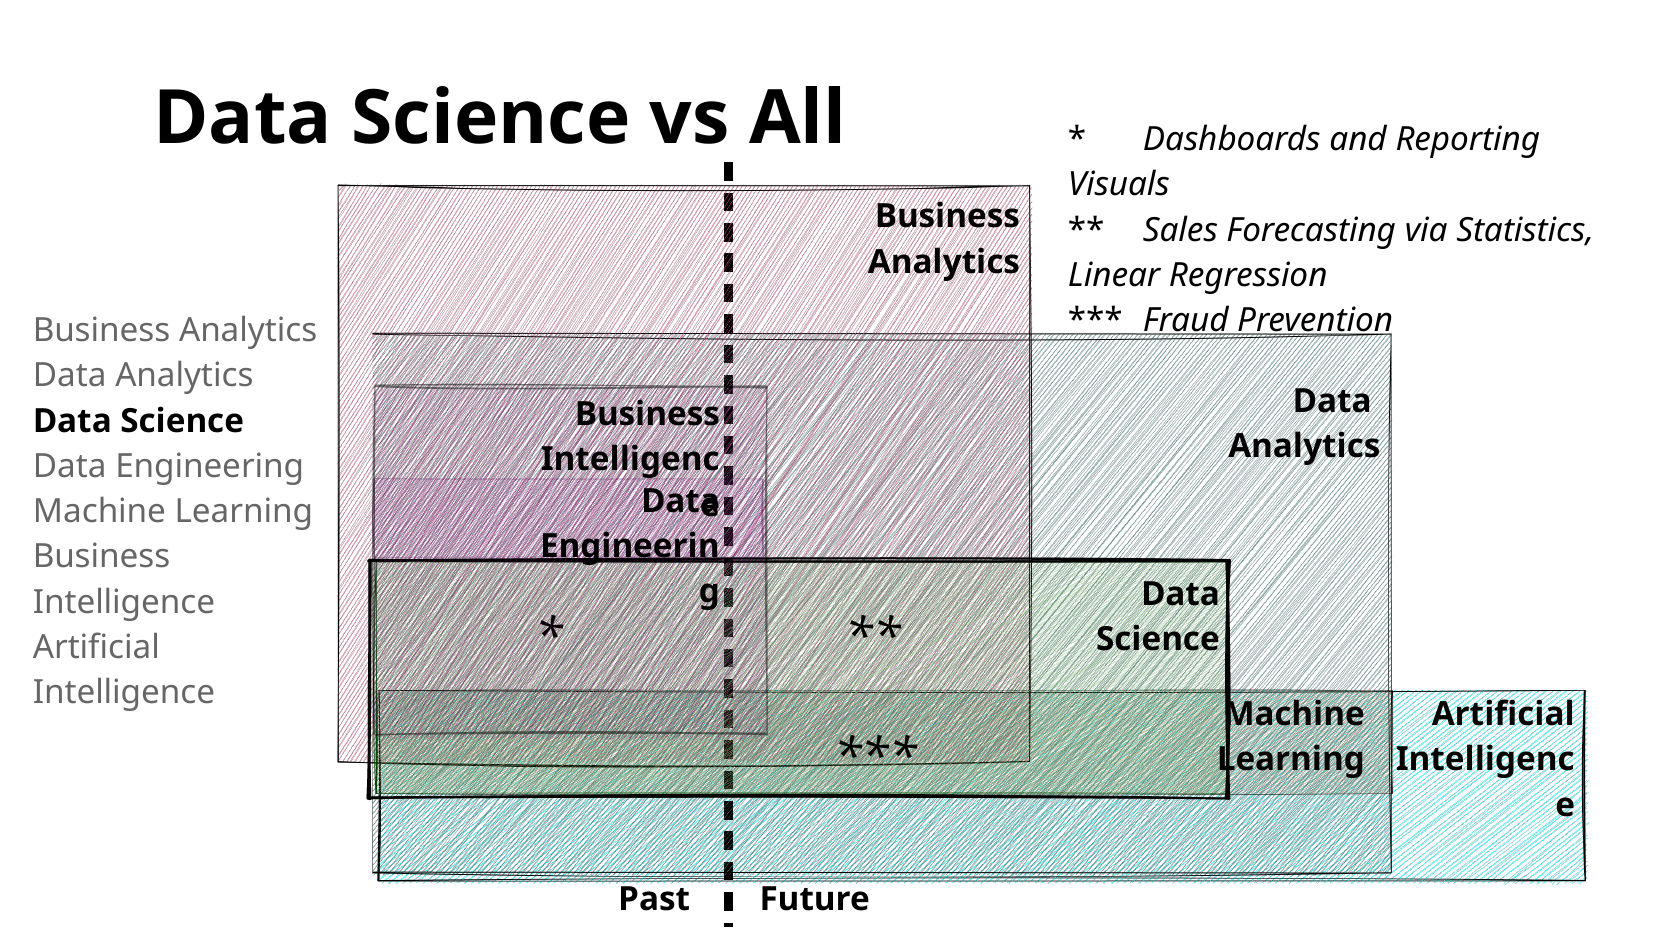

# Data Science vs All
*	Dashboards and Reporting Visuals
**	Sales Forecasting via Statistics, Linear Regression
***	Fraud Prevention
Business Analytics
Data
Analytics
Business Intelligence
Data
Engineering
Data
Science
Machine
Learning
Artificial
Intelligence
Business Analytics
Data Analytics
Data Science
Data Engineering
Machine Learning
Business Intelligence
Artificial Intelligence
*
**
***
Past
Future